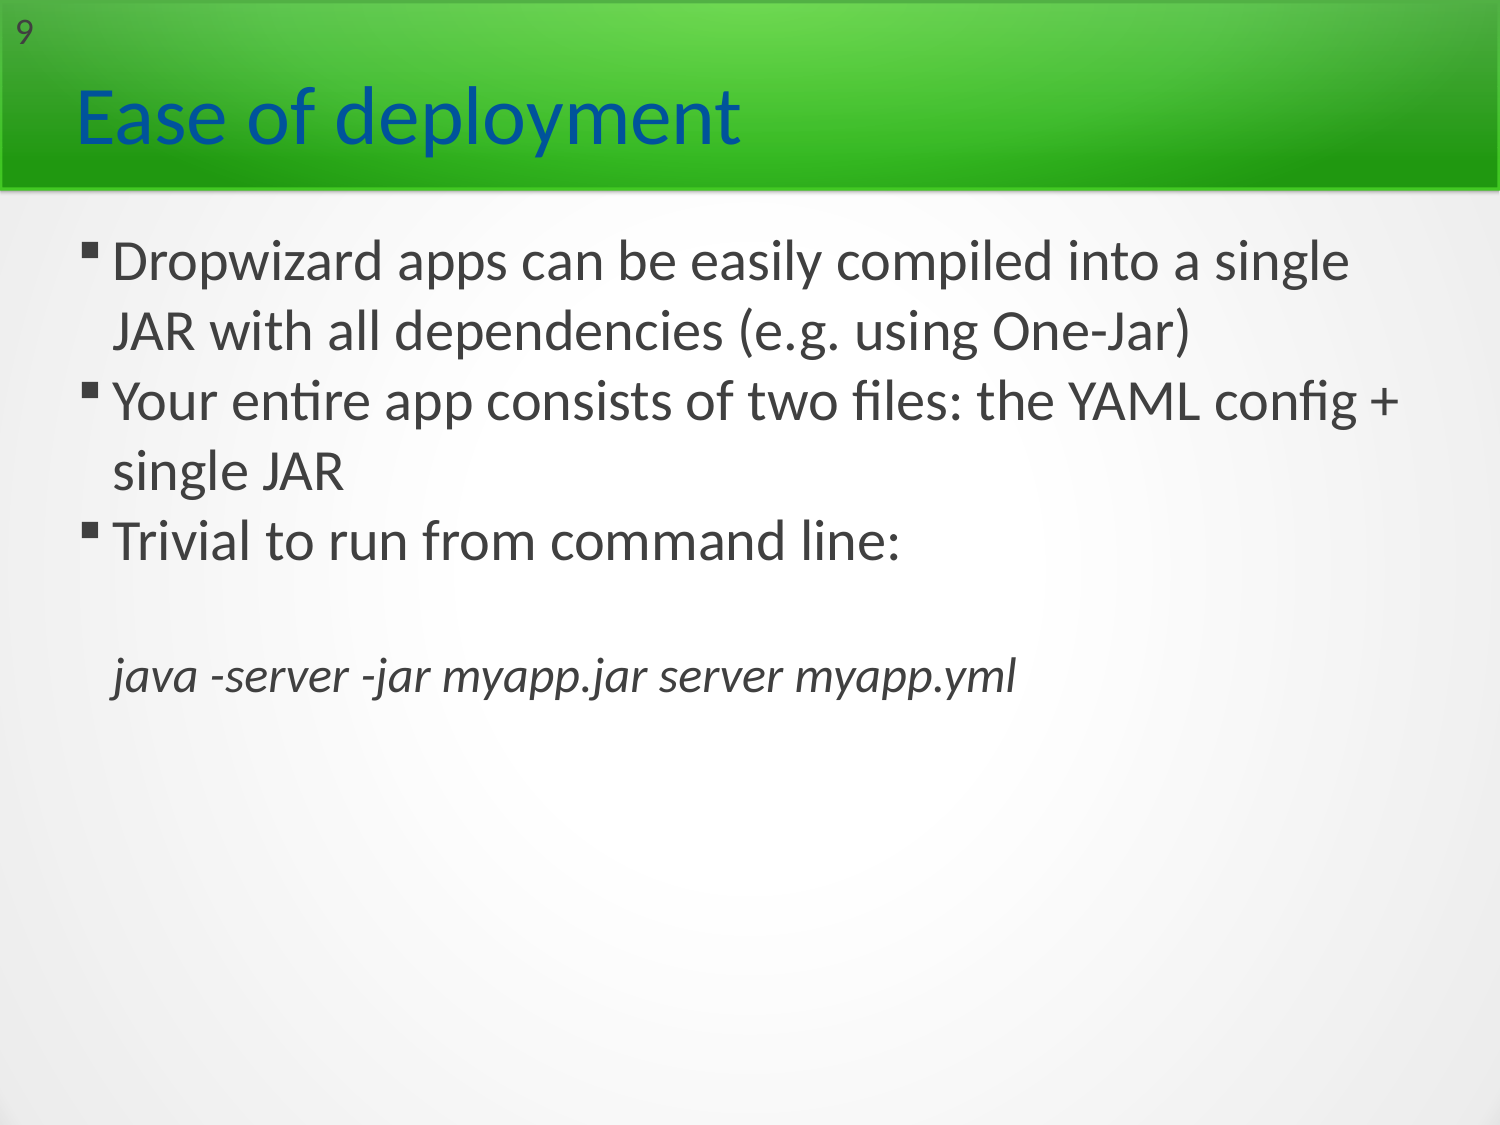

Ease of deployment
Dropwizard apps can be easily compiled into a single JAR with all dependencies (e.g. using One-Jar)
Your entire app consists of two files: the YAML config + single JAR
Trivial to run from command line:
java -server -jar myapp.jar server myapp.yml